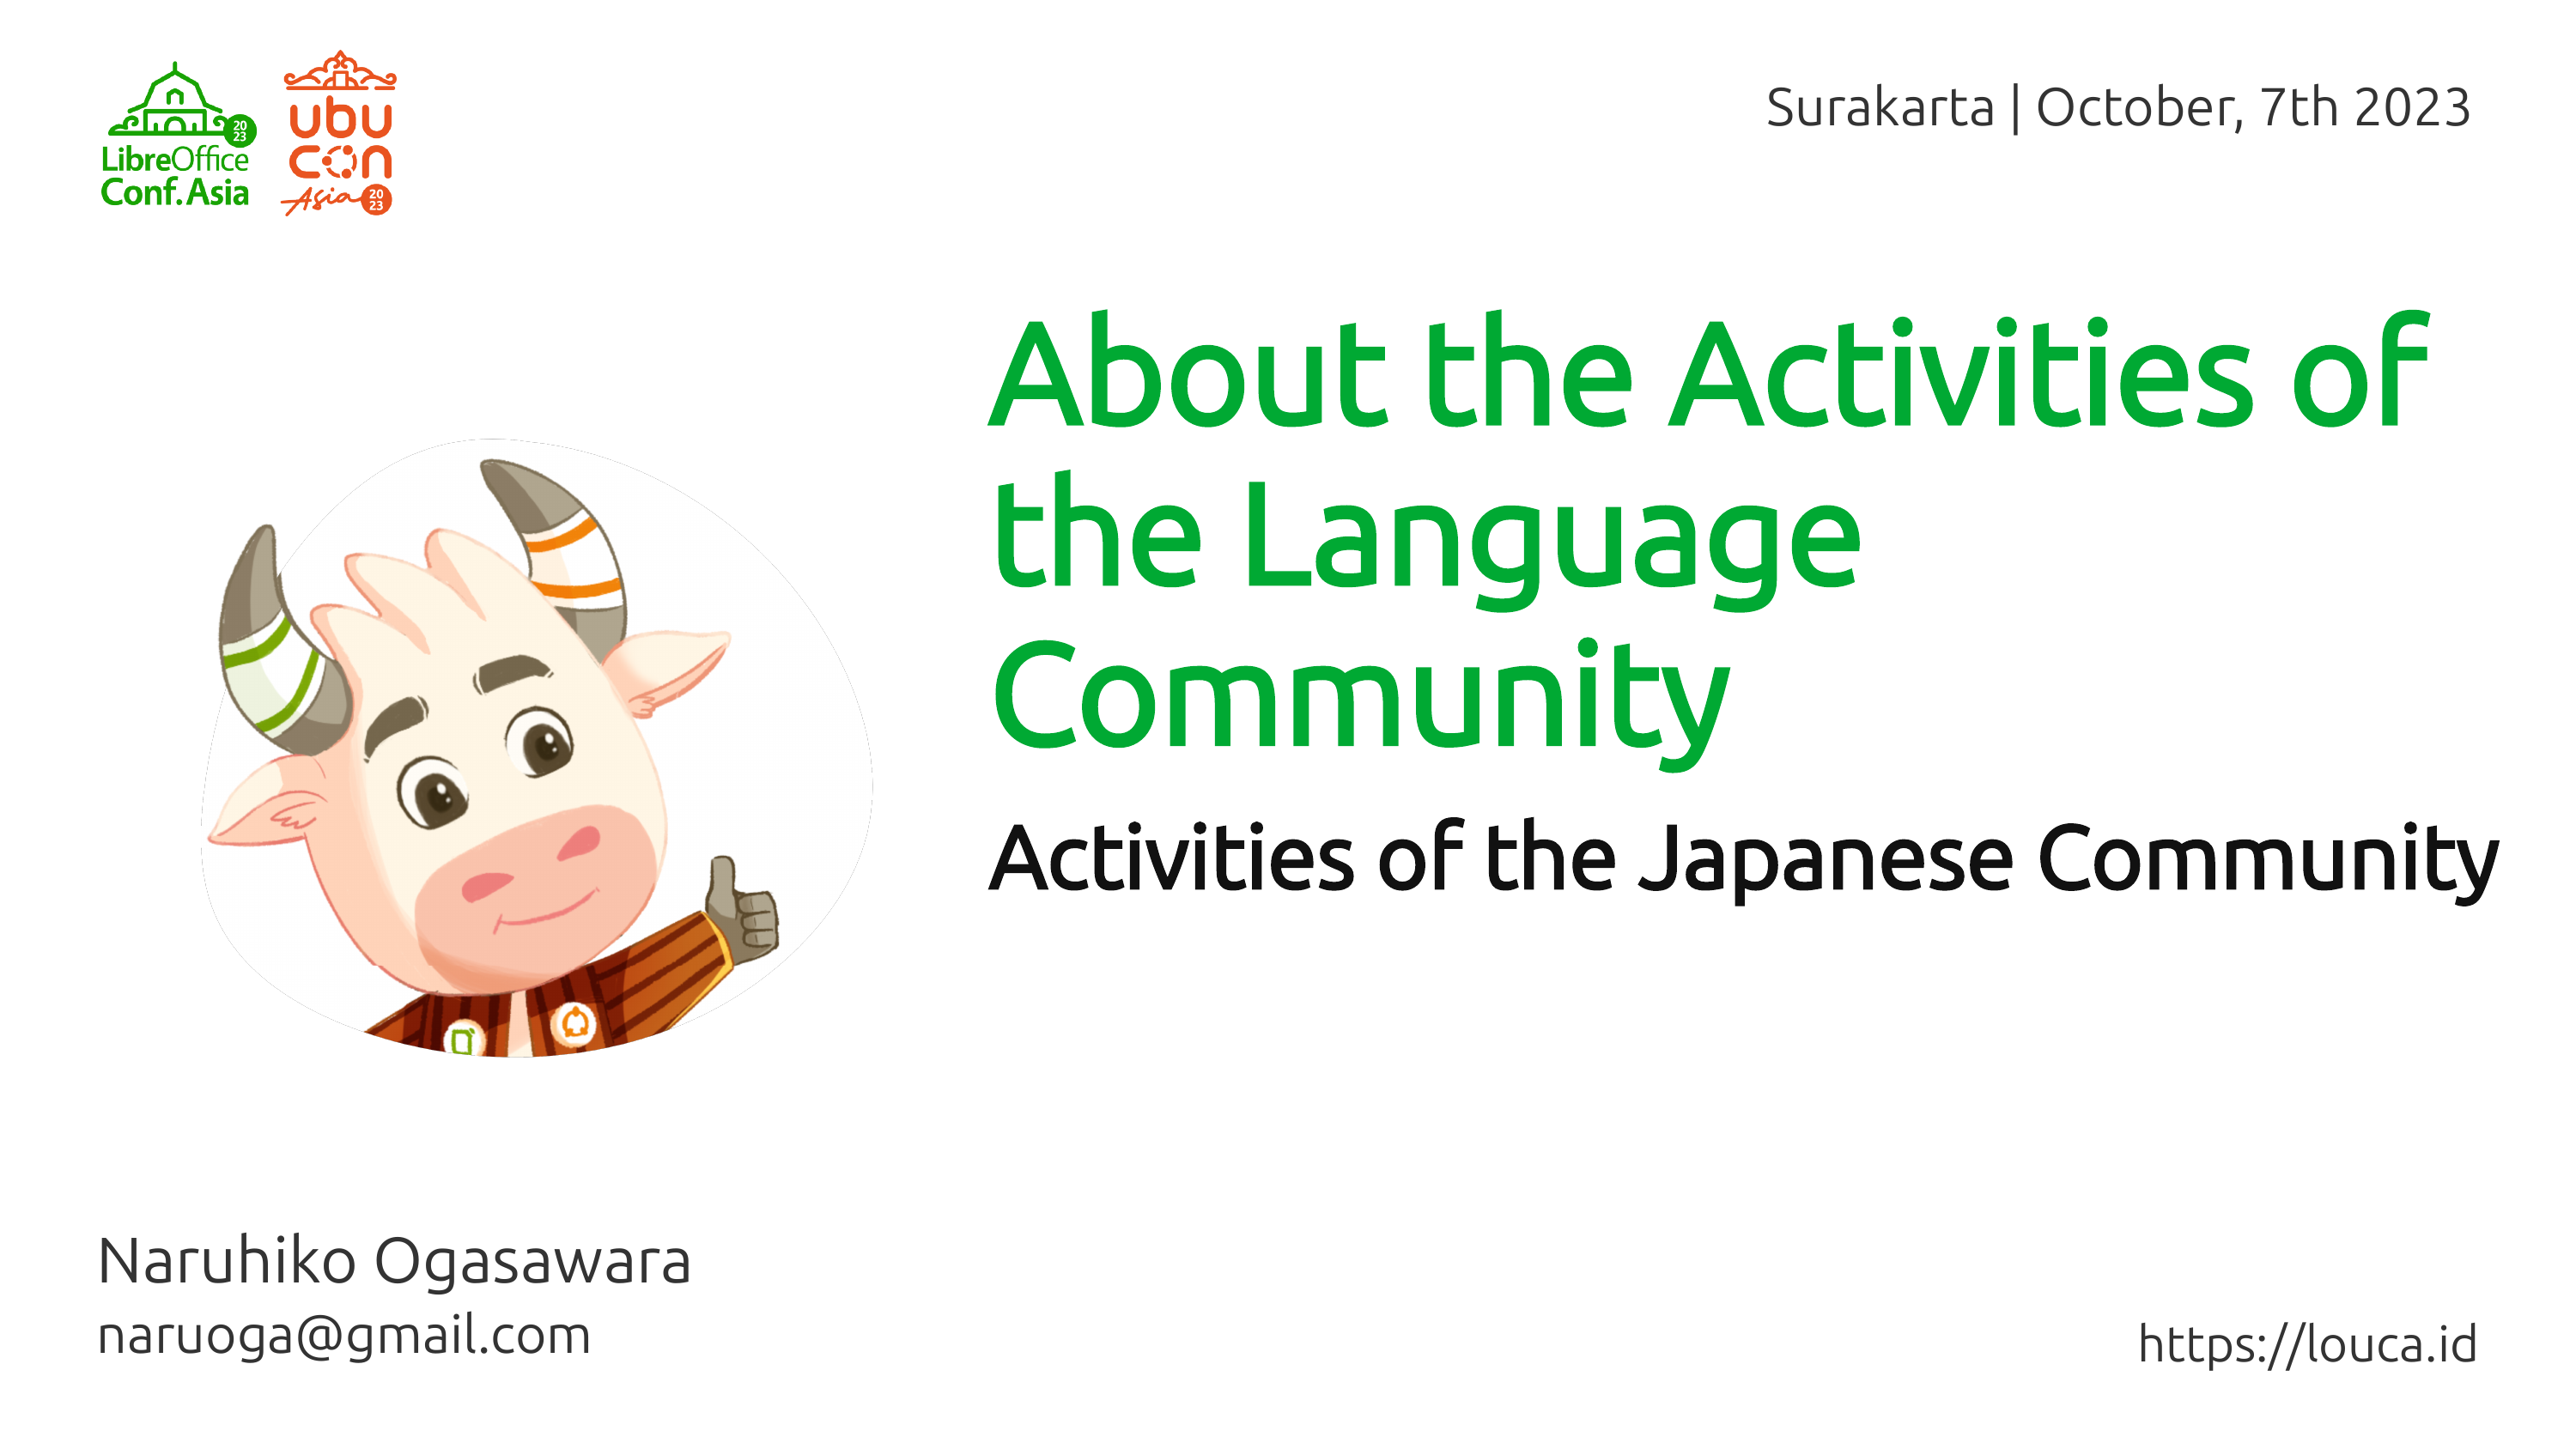

Surakarta | October, 7th 2023
# About the Activities of the Language Community
Activities of the Japanese Community
Naruhiko Ogasawara
naruoga@gmail.com
https://louca.id